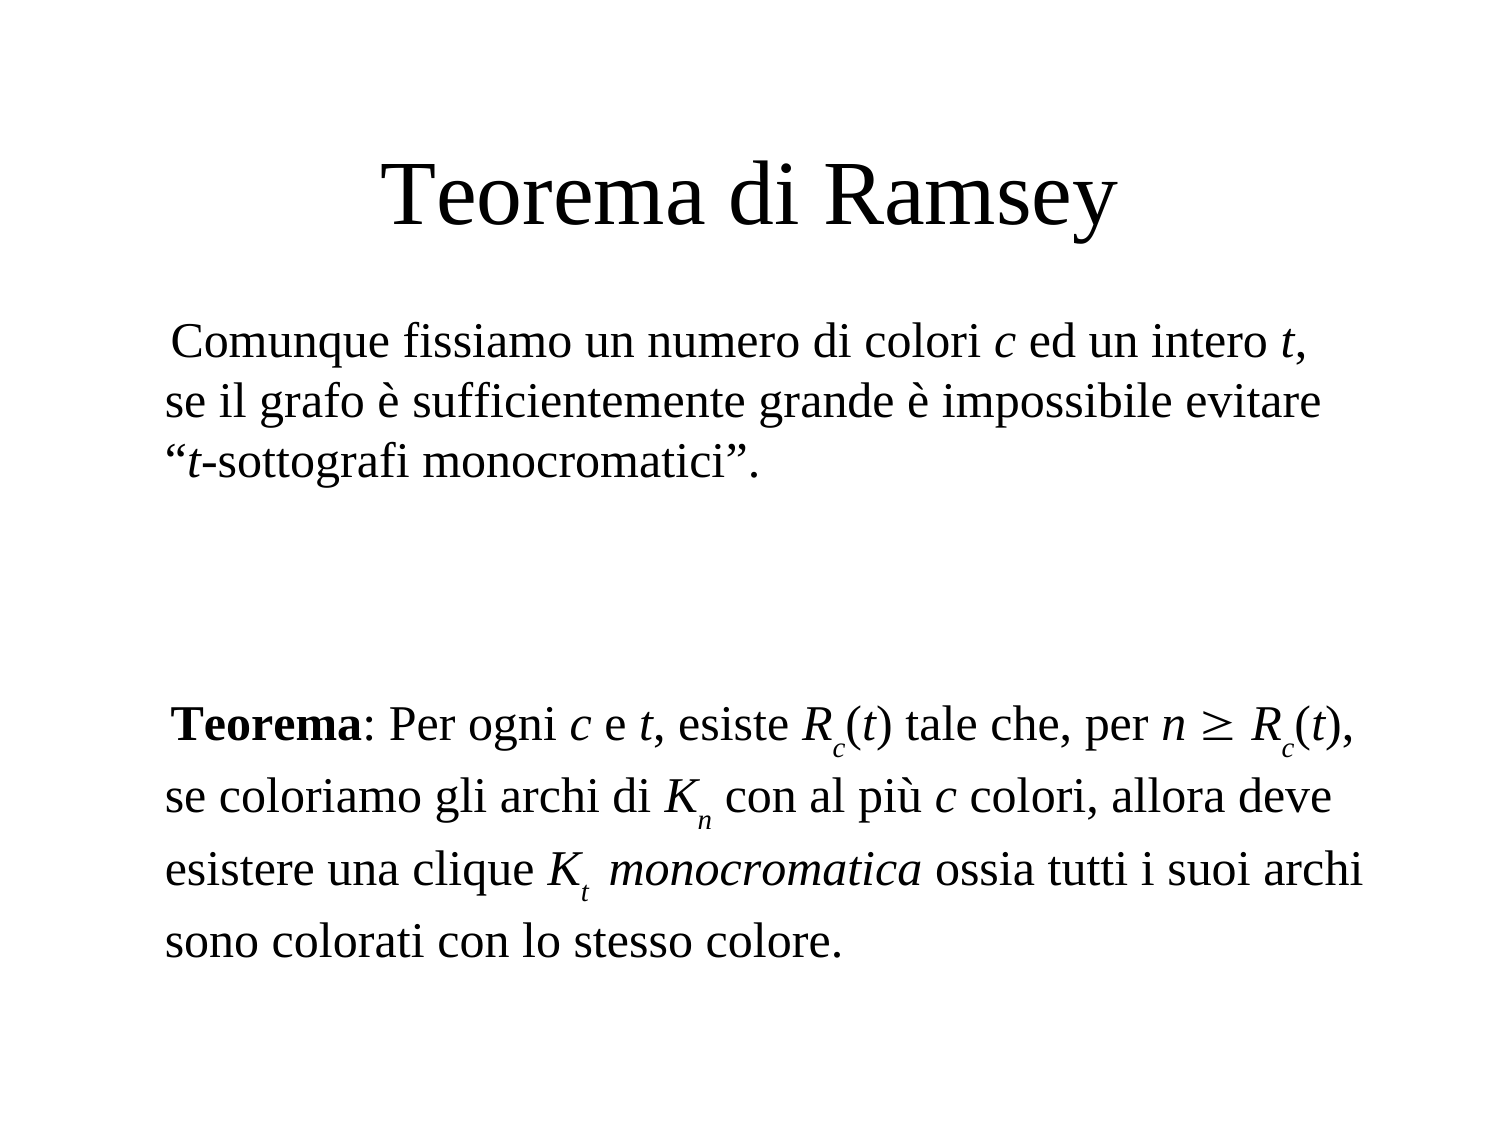

# Teorema di Ramsey
Comunque fissiamo un numero di colori c ed un intero t, se il grafo è sufficientemente grande è impossibile evitare “t-sottografi monocromatici”.
Teorema: Per ogni c e t, esiste Rc(t) tale che, per n ≥ Rc(t), se coloriamo gli archi di Kn con al più c colori, allora deve esistere una clique Kt monocromatica ossia tutti i suoi archi sono colorati con lo stesso colore.